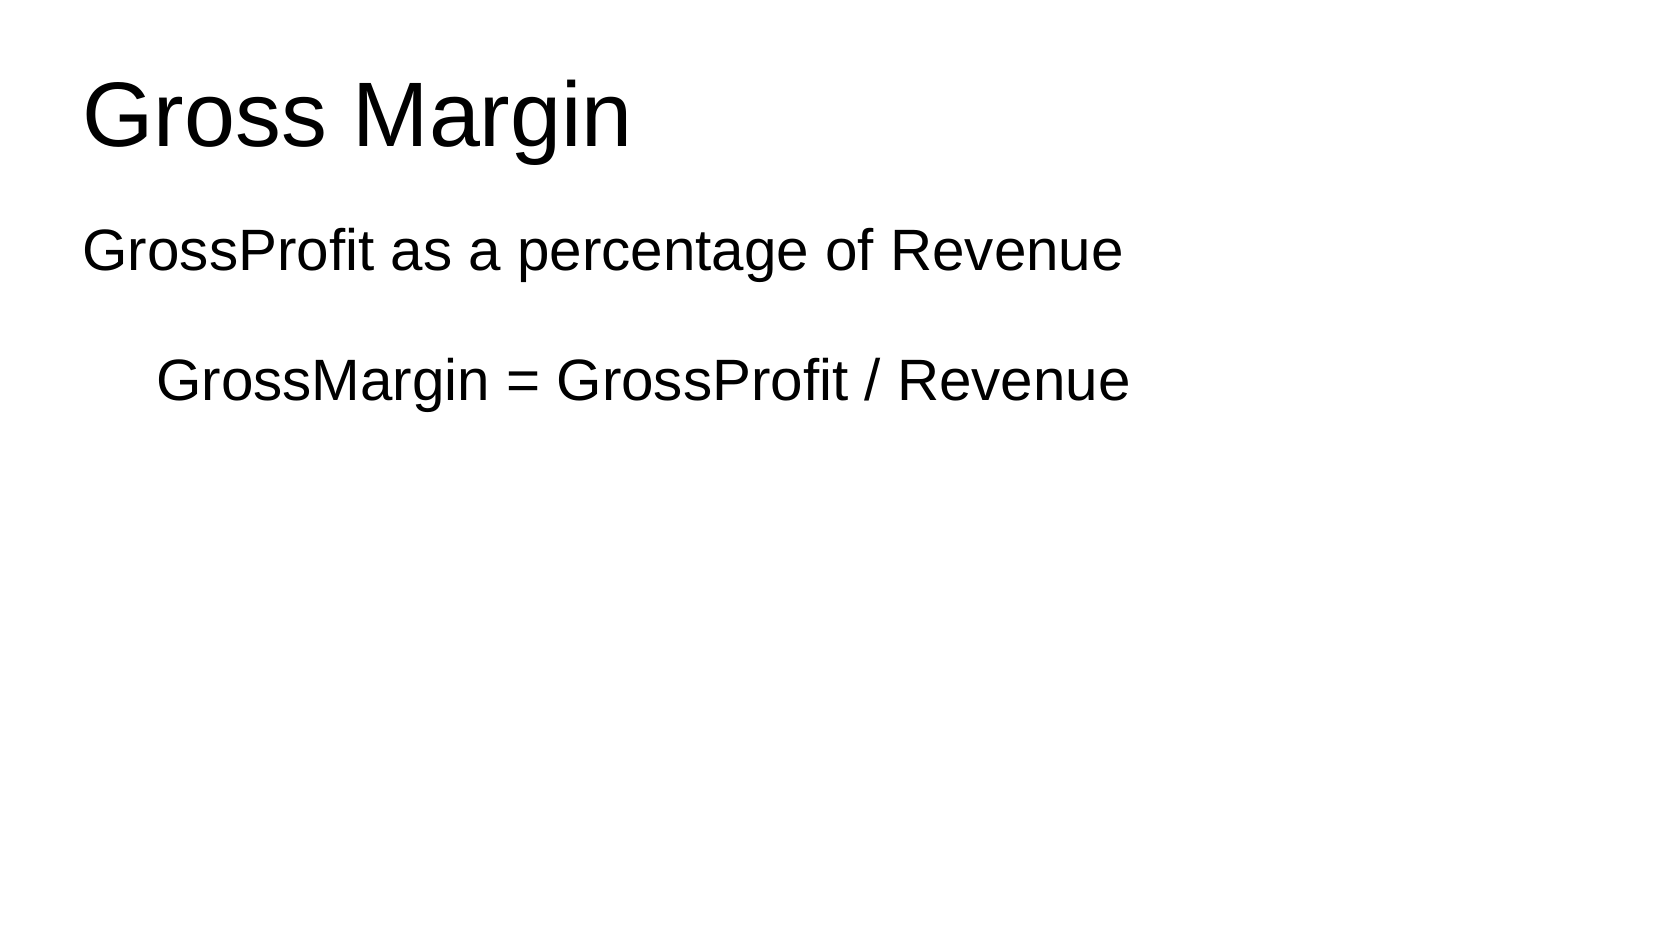

# Gross Margin
GrossProfit as a percentage of Revenue
	GrossMargin = GrossProfit / Revenue